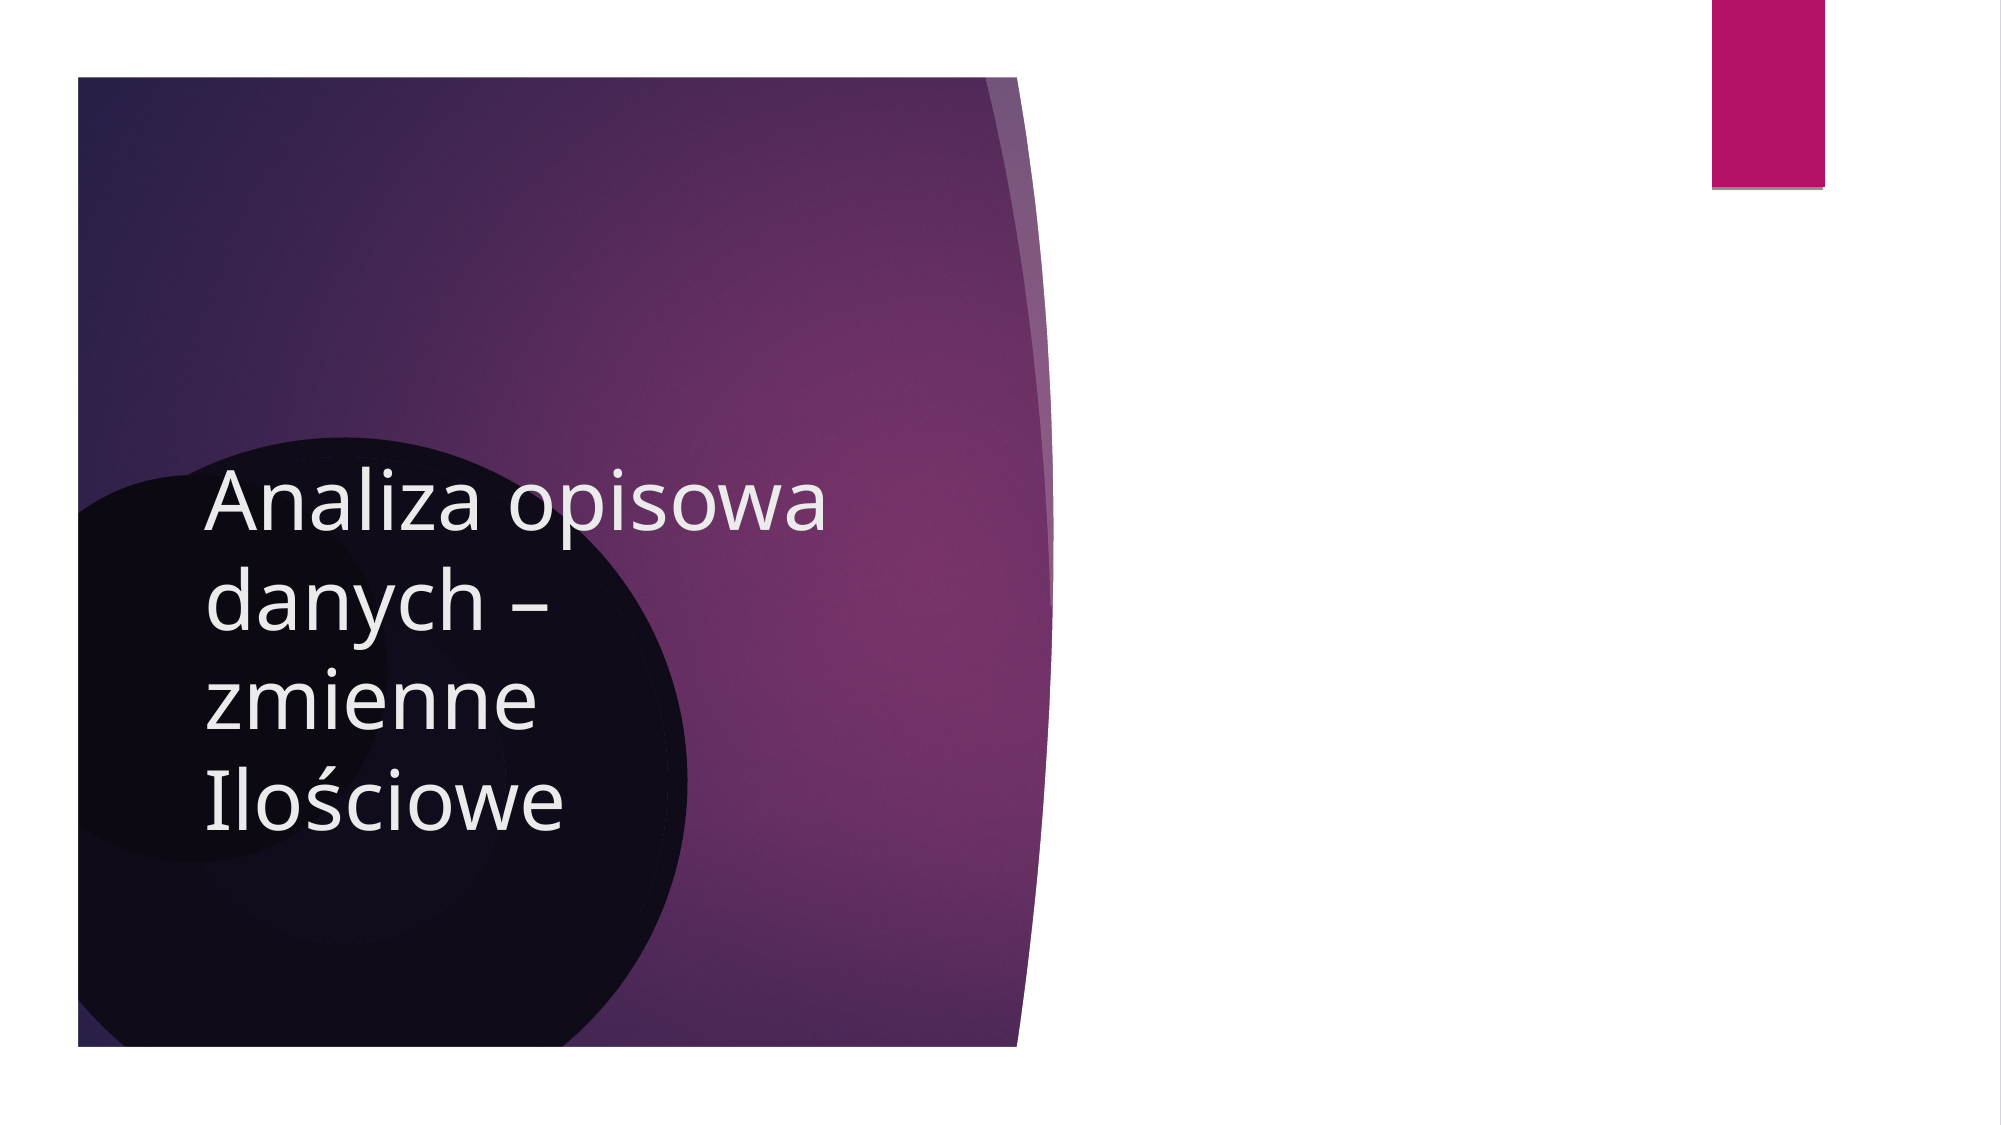

# Analiza opisowa danych – zmienne Ilościowe